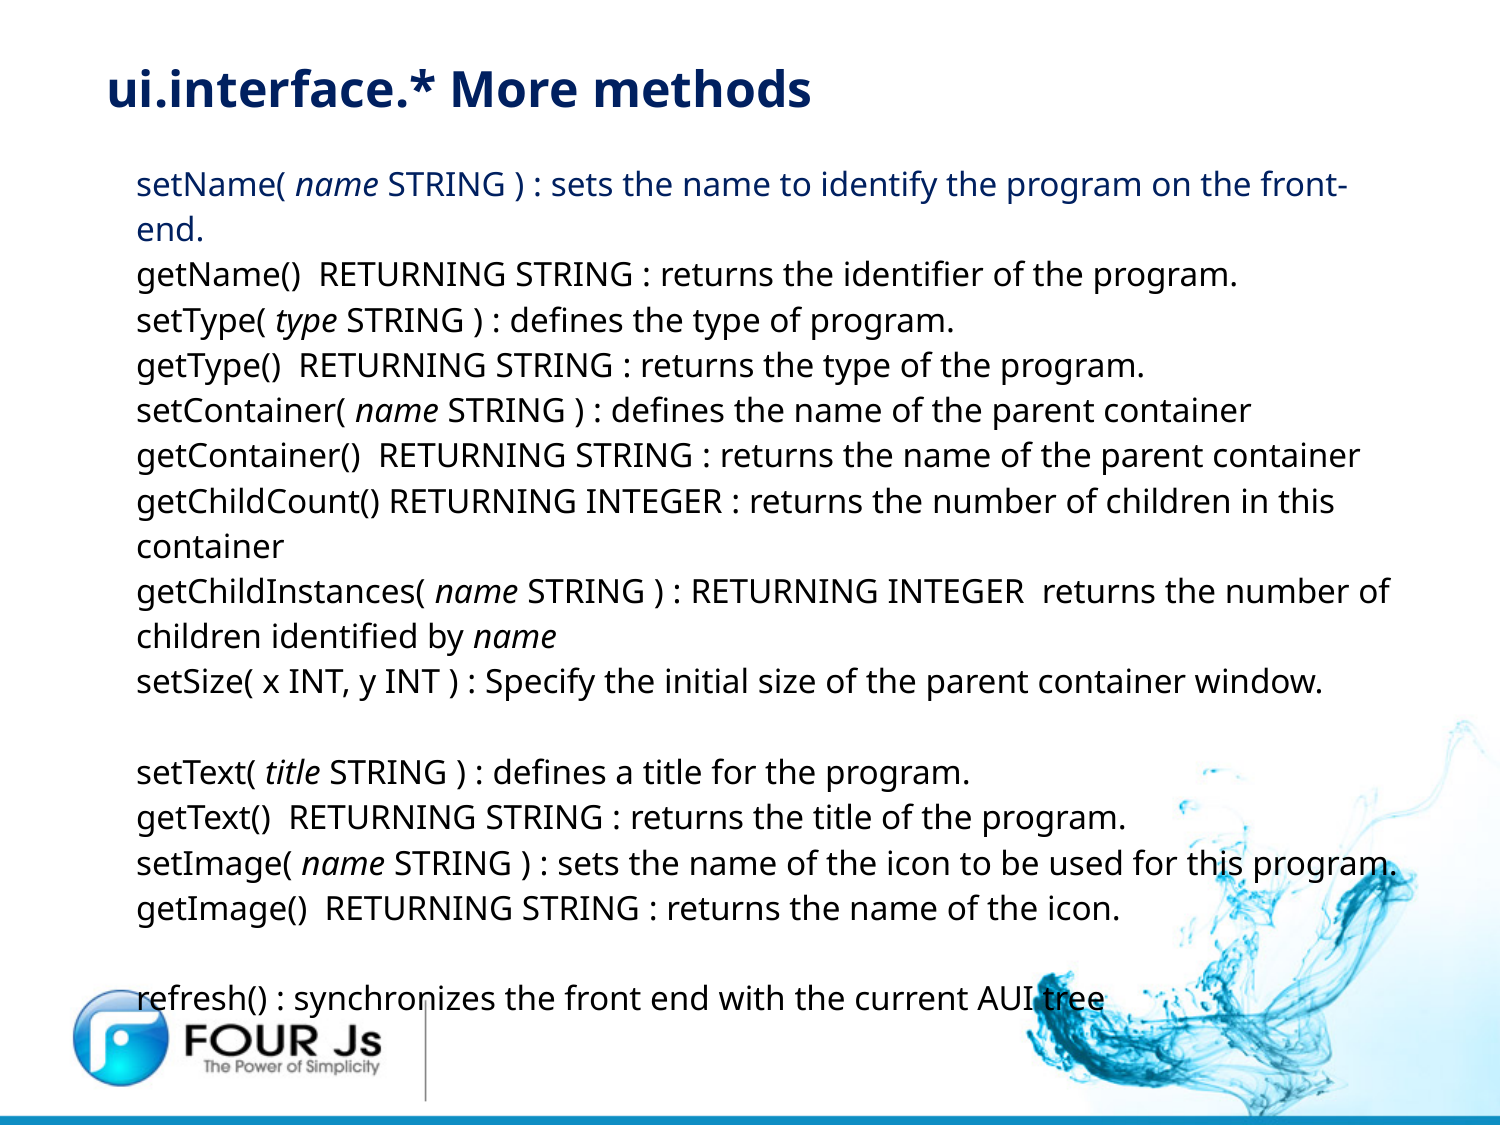

# ui.interface.* More methods
setName( name STRING ) : sets the name to identify the program on the front-end.
getName() RETURNING STRING : returns the identifier of the program.
setType( type STRING ) : defines the type of program.
getType() RETURNING STRING : returns the type of the program.
setContainer( name STRING ) : defines the name of the parent container getContainer() RETURNING STRING : returns the name of the parent container
getChildCount() RETURNING INTEGER : returns the number of children in this container
getChildInstances( name STRING ) : RETURNING INTEGER returns the number of children identified by name
setSize( x INT, y INT ) : Specify the initial size of the parent container window.
setText( title STRING ) : defines a title for the program.
getText() RETURNING STRING : returns the title of the program.
setImage( name STRING ) : sets the name of the icon to be used for this program.
getImage() RETURNING STRING : returns the name of the icon.
refresh() : synchronizes the front end with the current AUI tree